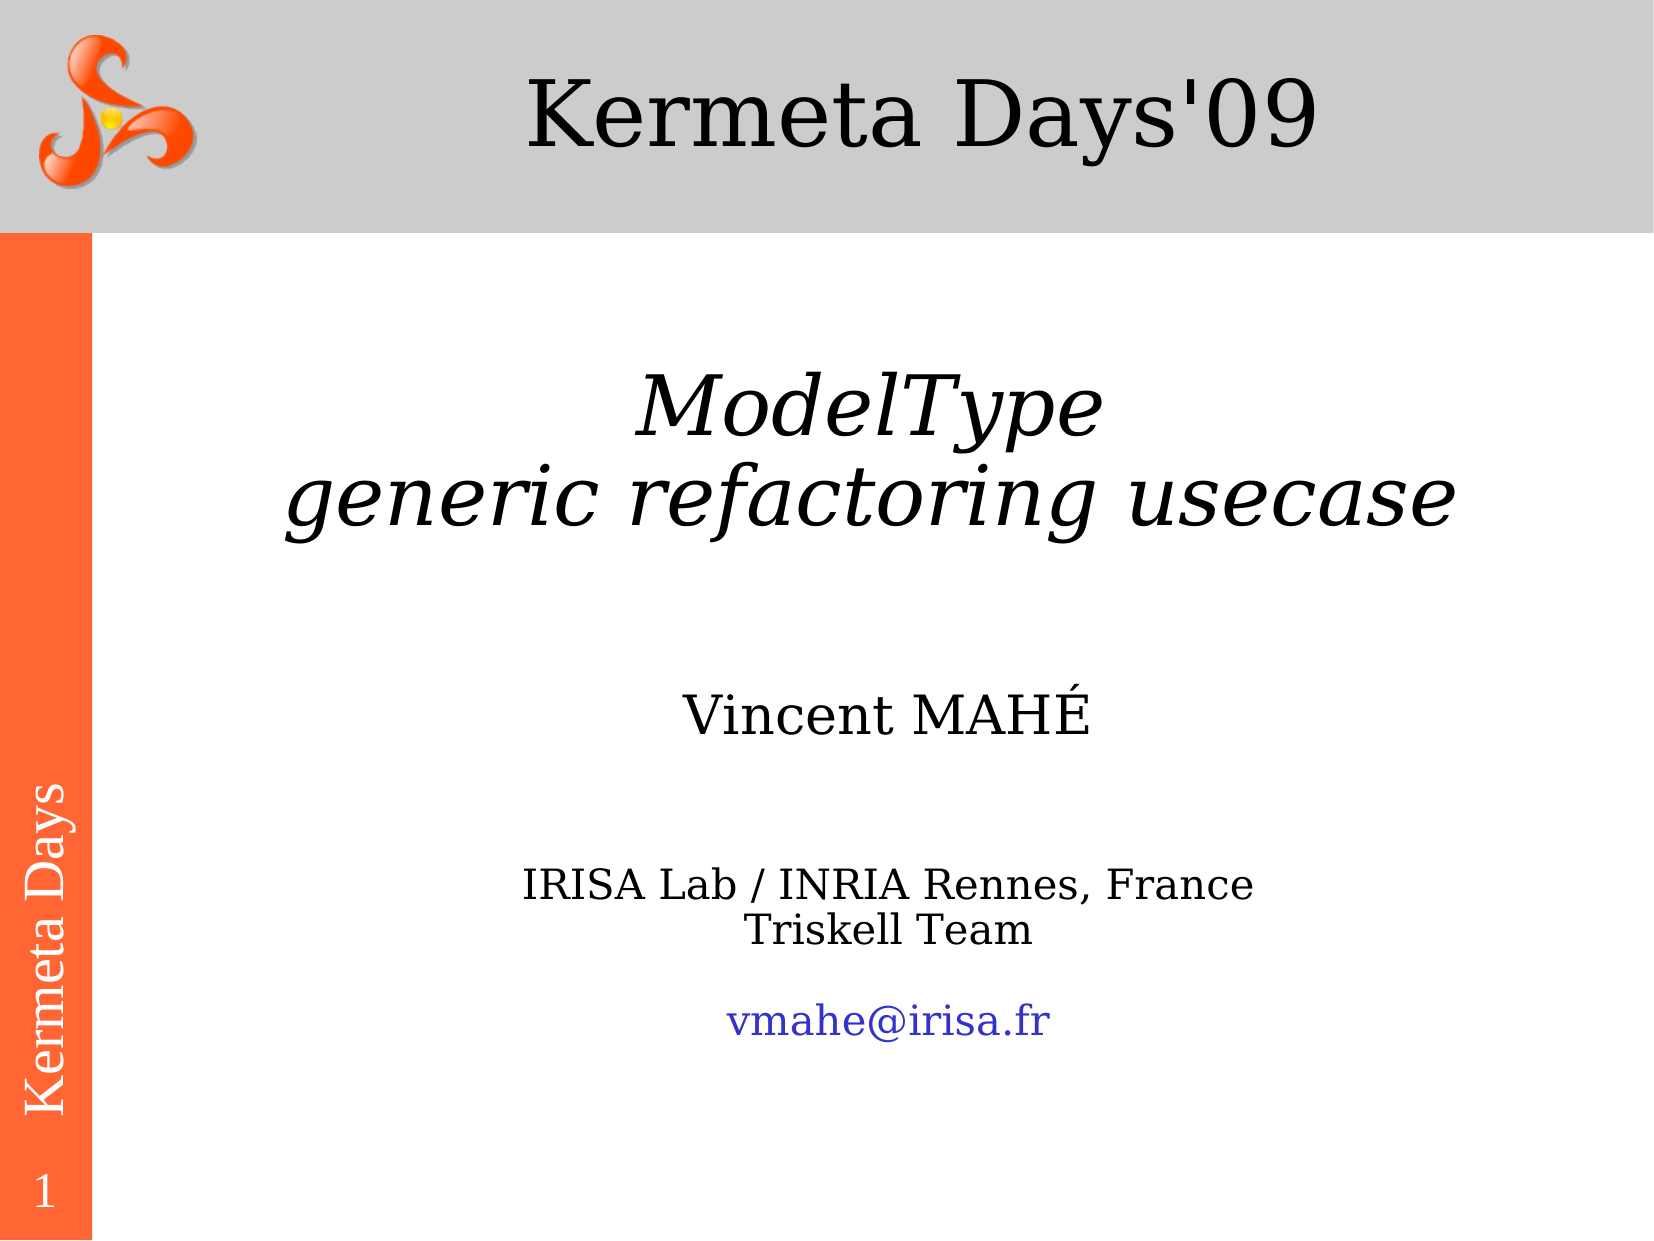

# Kermeta Days'09
ModelType
generic refactoring usecase
Vincent MAHÉ
IRISA Lab / INRIA Rennes, France
Triskell Team
vmahe@irisa.fr
Kermeta Days